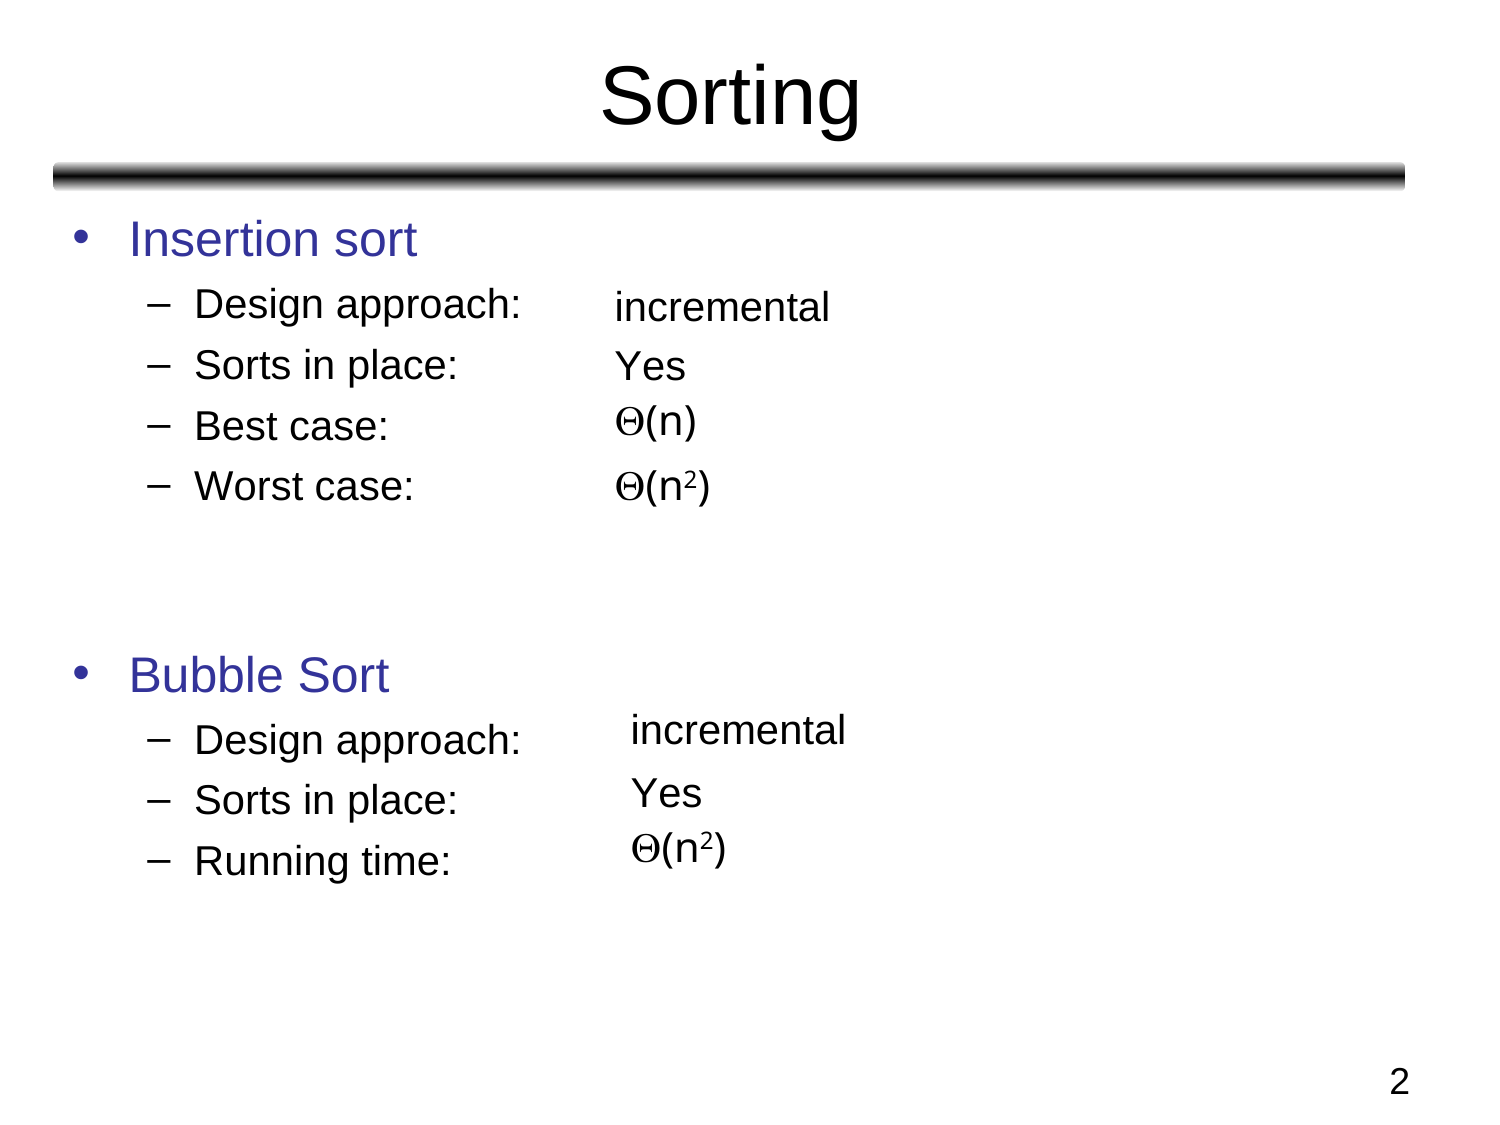

# Sorting
Insertion sort
Design approach:
Sorts in place:
Best case:
Worst case:
Bubble Sort
Design approach:
Sorts in place:
Running time:
incremental
Yes
(n)
(n2)
incremental
Yes
(n2)
2